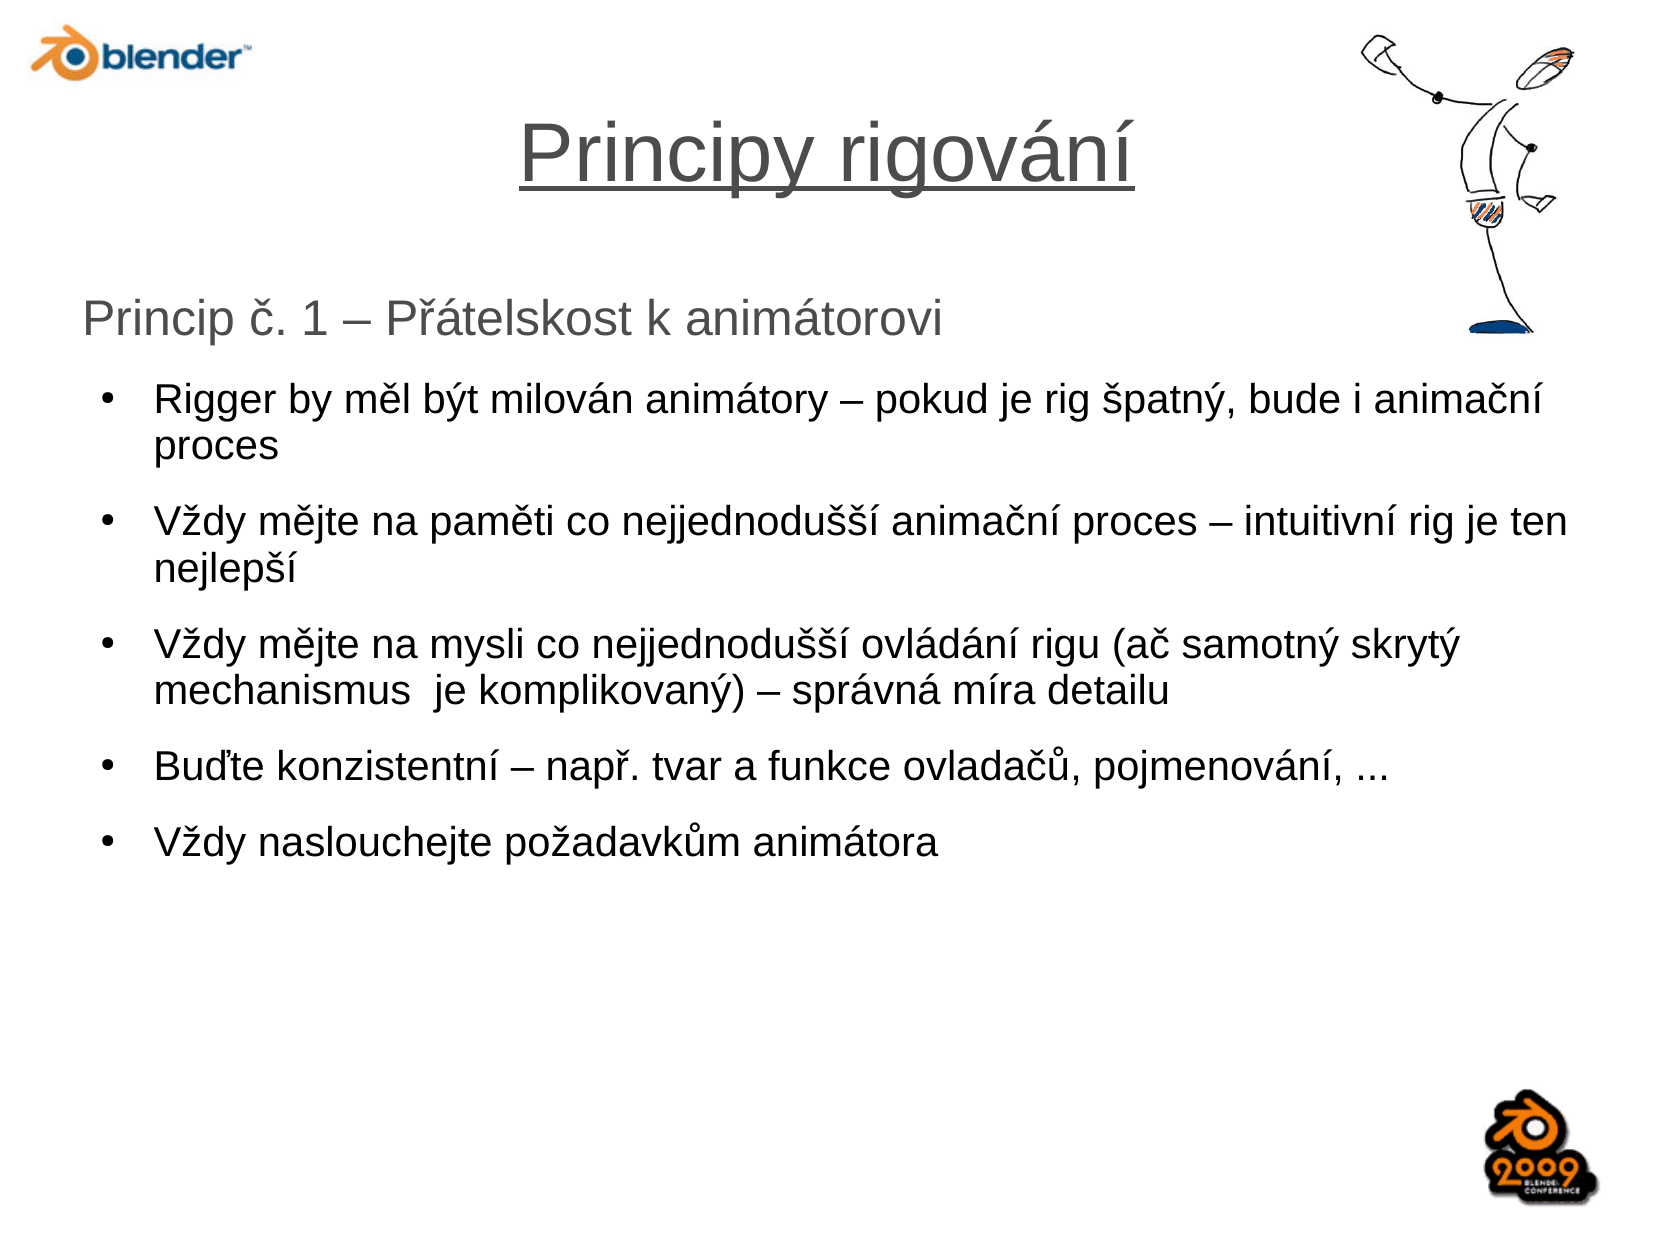

# Principy rigování
Princip č. 1 – Přátelskost k animátorovi
Rigger by měl být milován animátory – pokud je rig špatný, bude i animační proces
Vždy mějte na paměti co nejjednodušší animační proces – intuitivní rig je ten nejlepší
Vždy mějte na mysli co nejjednodušší ovládání rigu (ač samotný skrytý mechanismus je komplikovaný) – správná míra detailu
Buďte konzistentní – např. tvar a funkce ovladačů, pojmenování, ...
Vždy naslouchejte požadavkům animátora